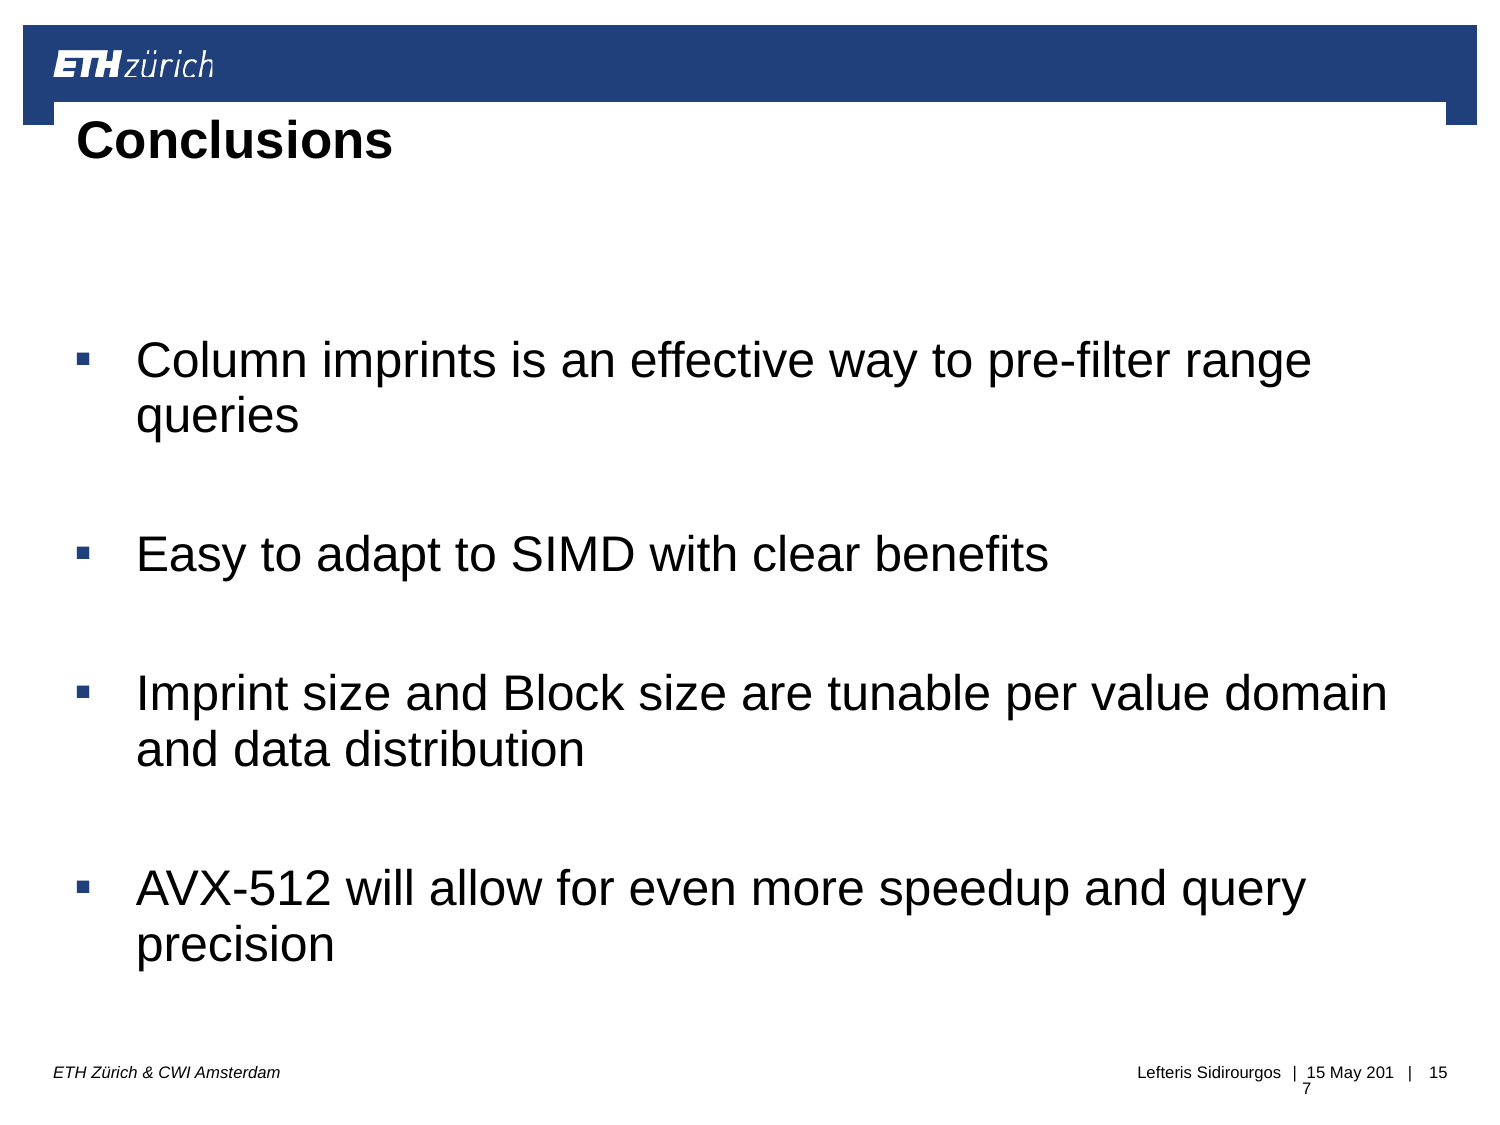

# Conclusions
Column imprints is an effective way to pre-filter range queries
Easy to adapt to SIMD with clear benefits
Imprint size and Block size are tunable per value domain and data distribution
AVX-512 will allow for even more speedup and query precision
Lefteris Sidirourgos
 15 May 2017
15